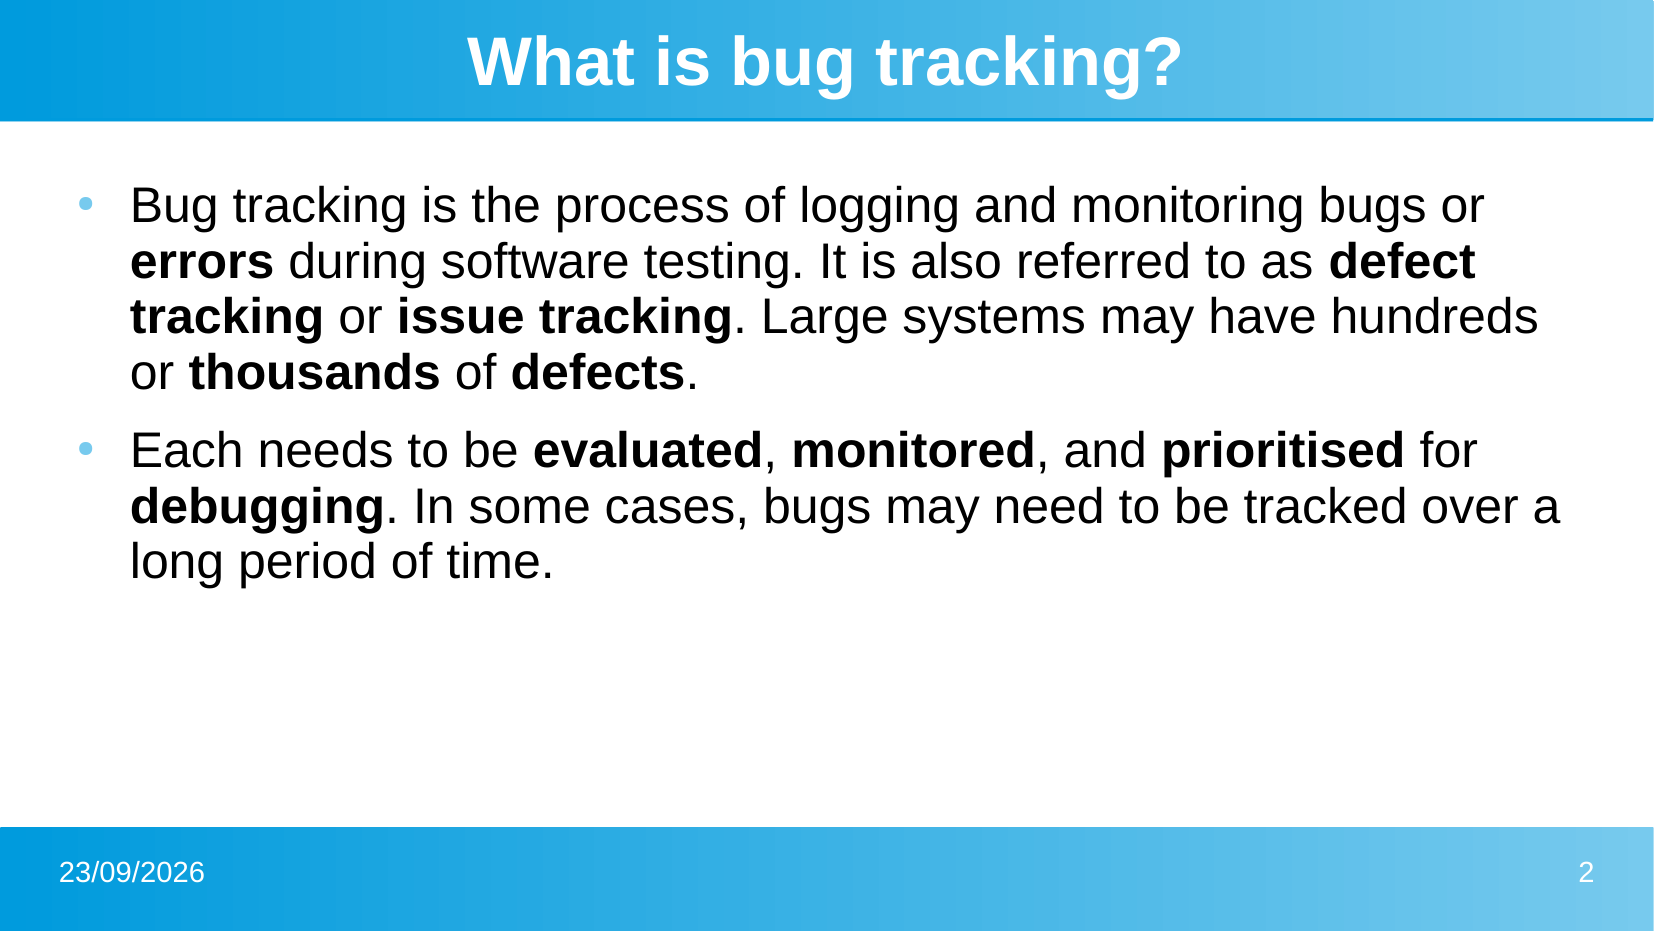

# What is bug tracking?
Bug tracking is the process of logging and monitoring bugs or errors during software testing. It is also referred to as defect tracking or issue tracking. Large systems may have hundreds or thousands of defects.
Each needs to be evaluated, monitored, and prioritised for debugging. In some cases, bugs may need to be tracked over a long period of time.
2